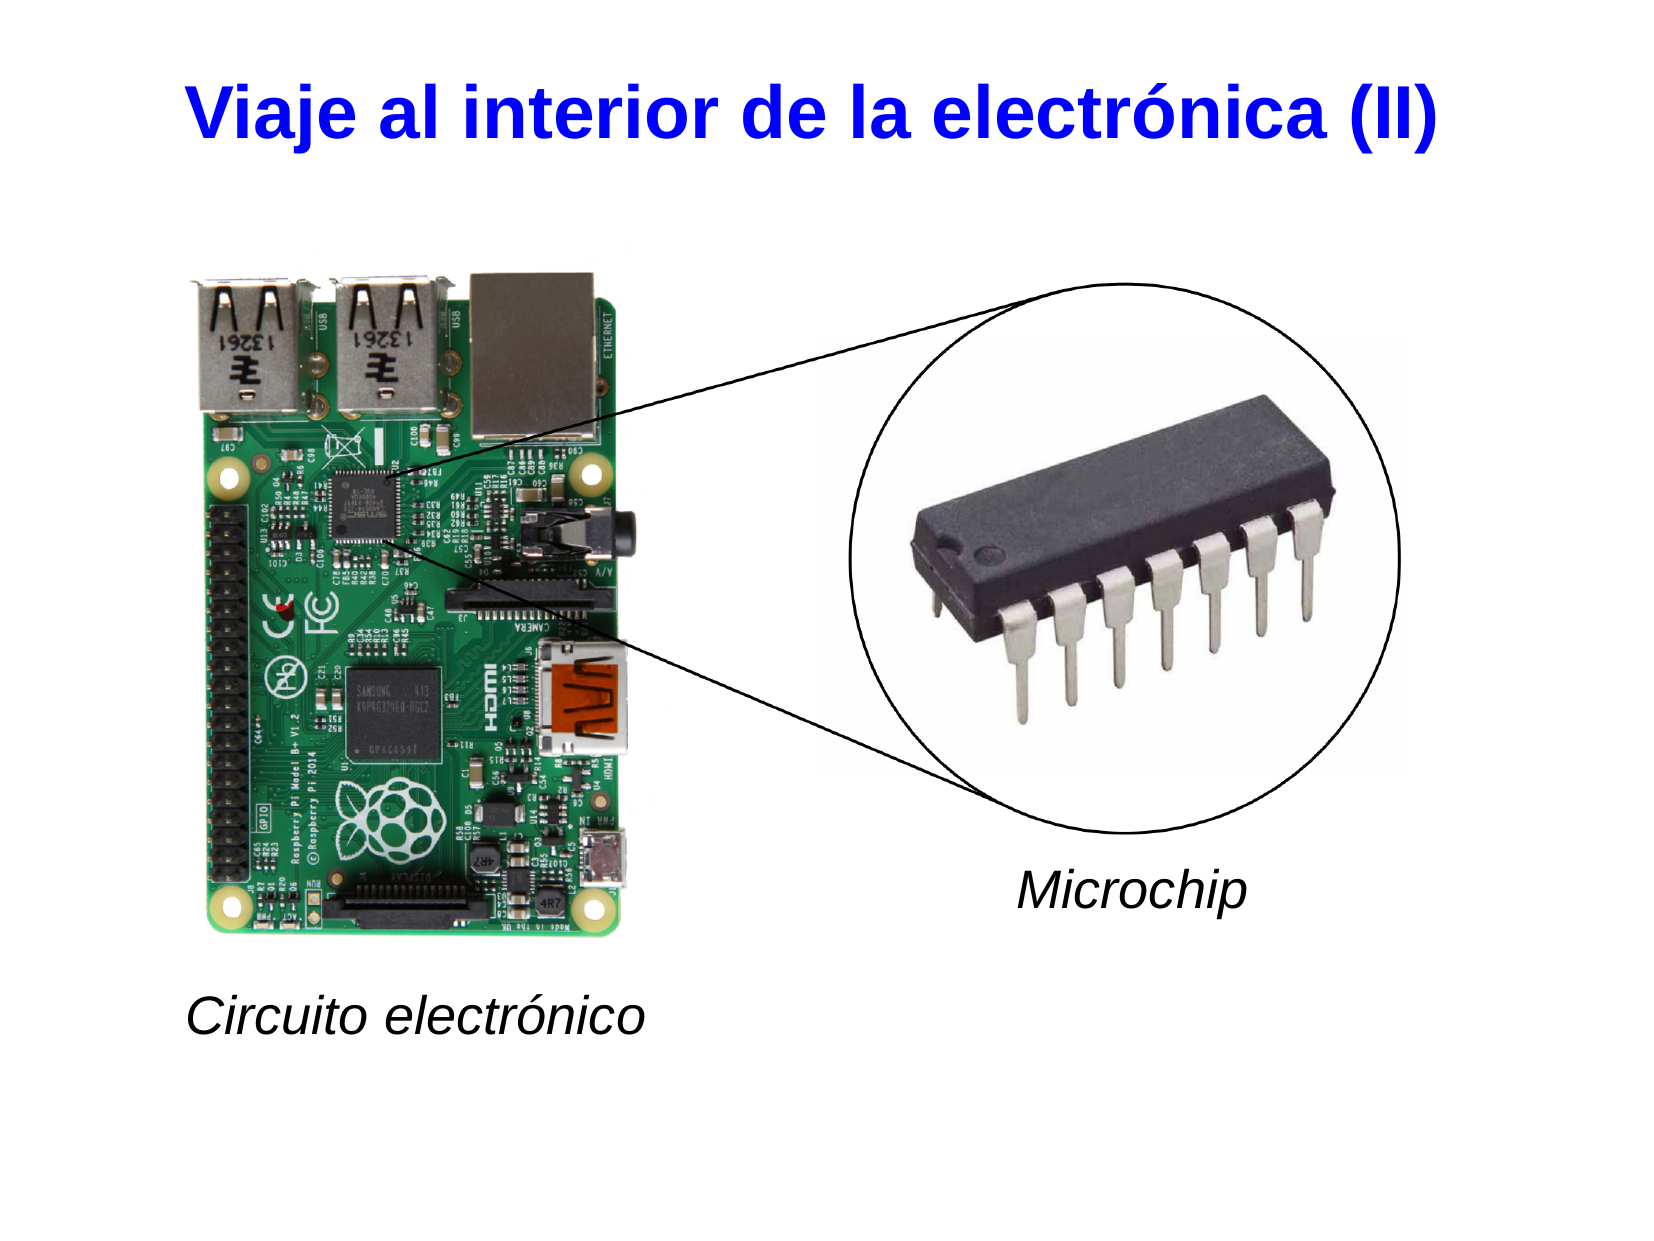

Viaje al interior de la electrónica (II)
Microchip
Circuito electrónico